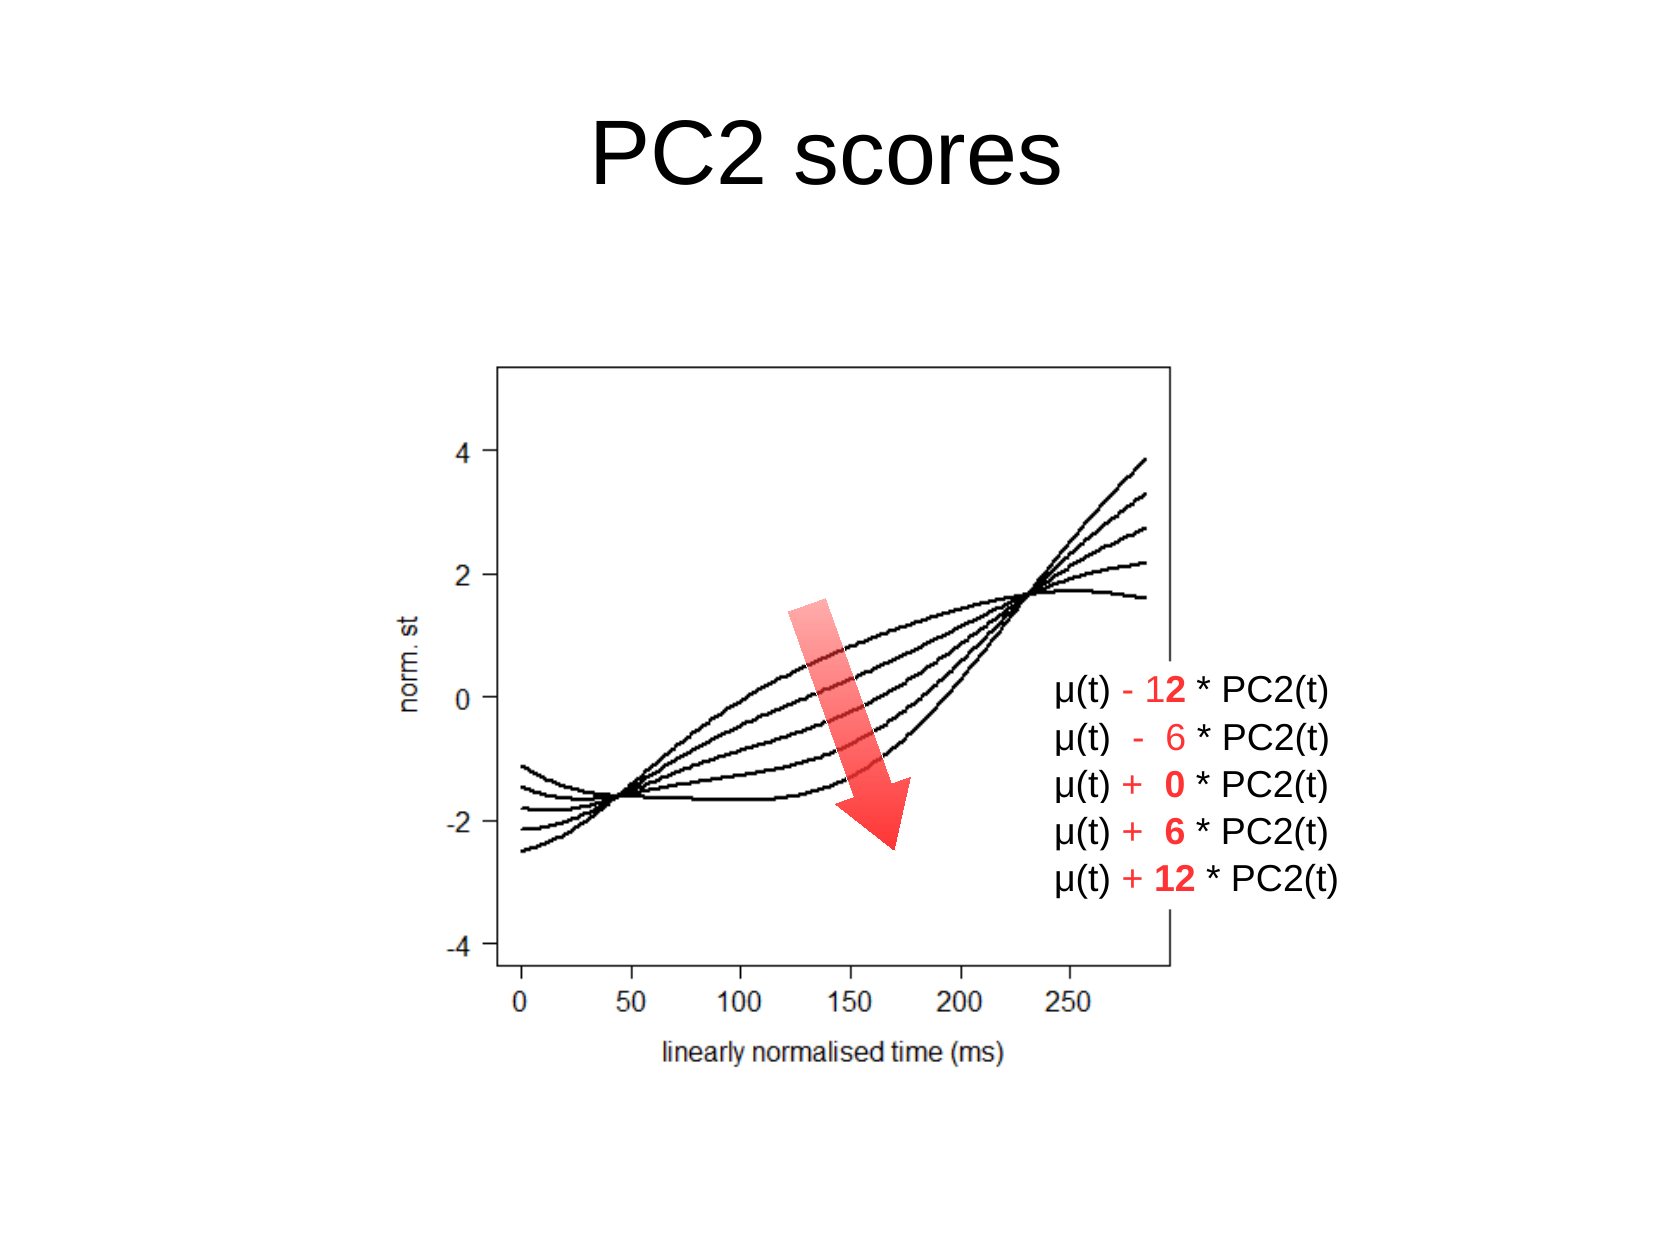

# PC2 scores
μ(t) - 12 * PC2(t)
μ(t) - 6 * PC2(t)
μ(t) + 0 * PC2(t)
μ(t) + 6 * PC2(t)
μ(t) + 12 * PC2(t)